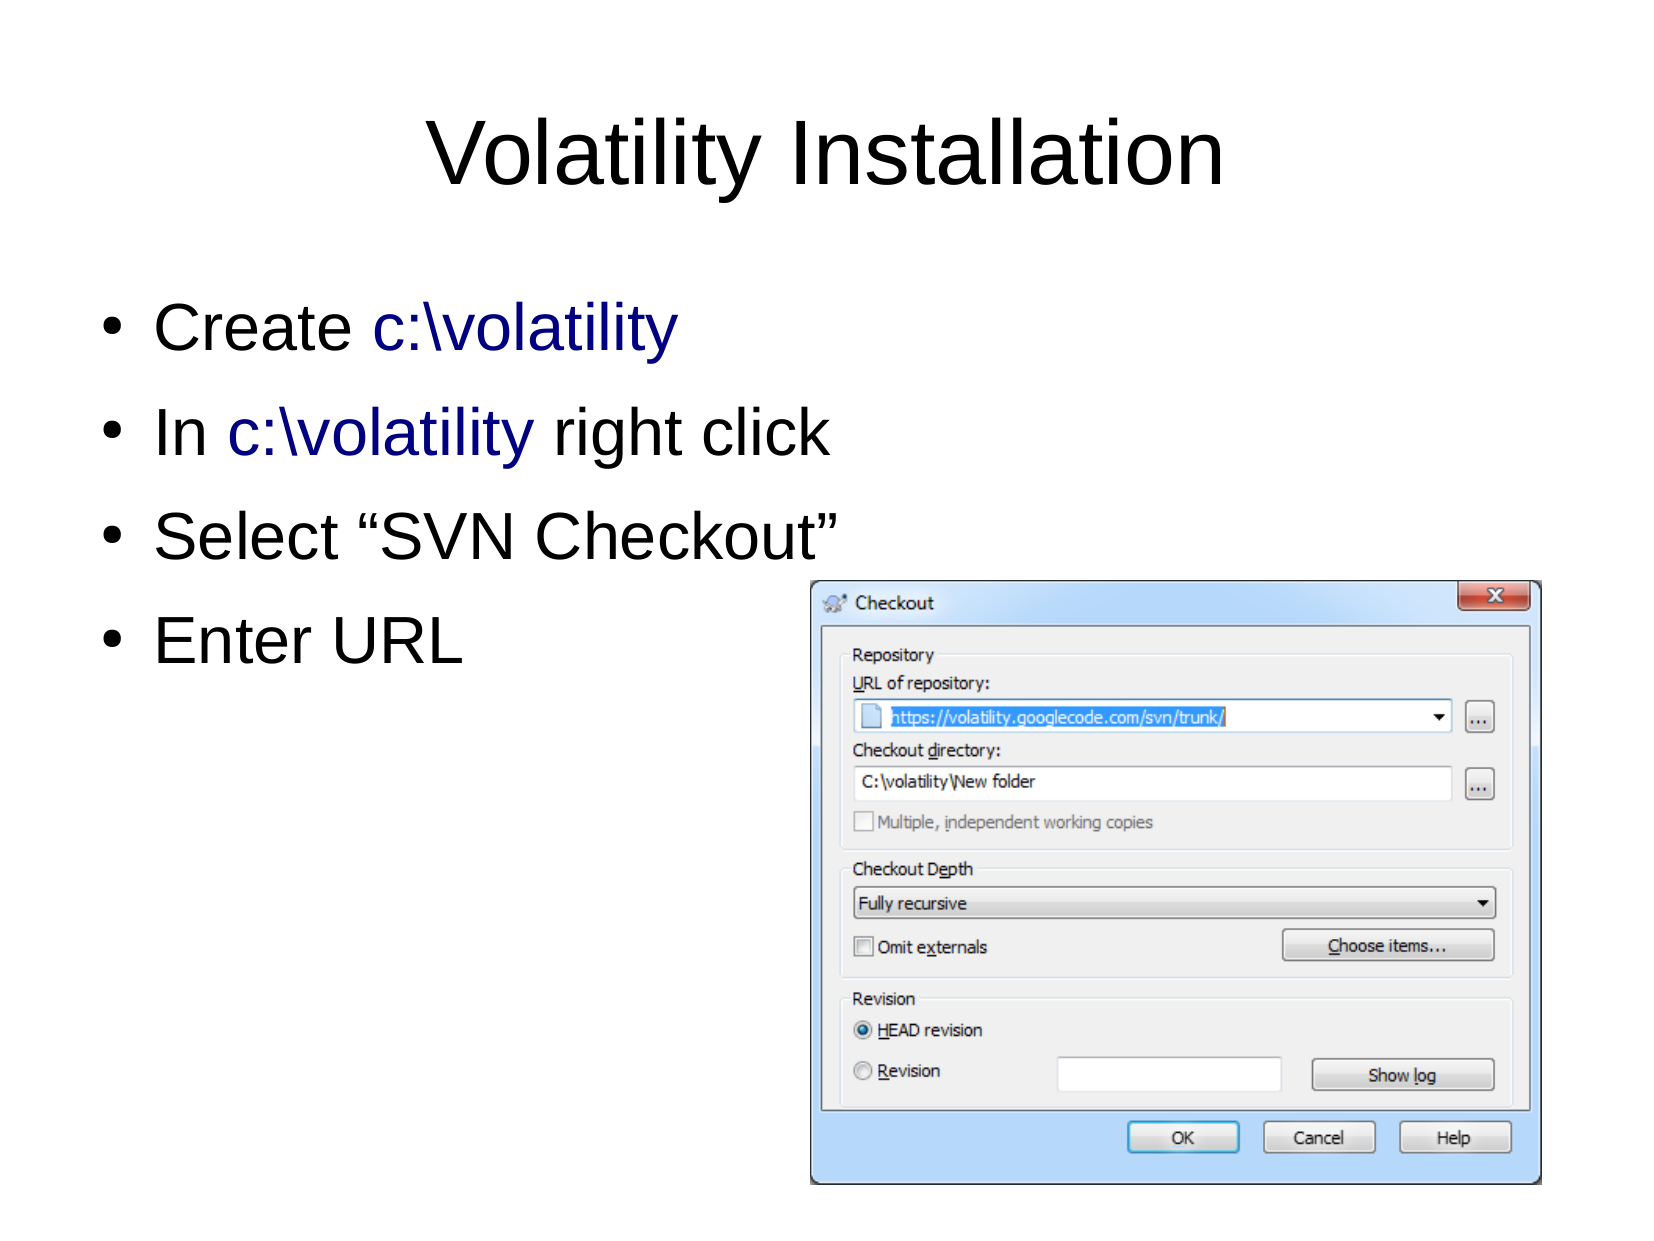

# Volatility Installation
Create c:\volatility
In c:\volatility right click
Select “SVN Checkout”
Enter URL